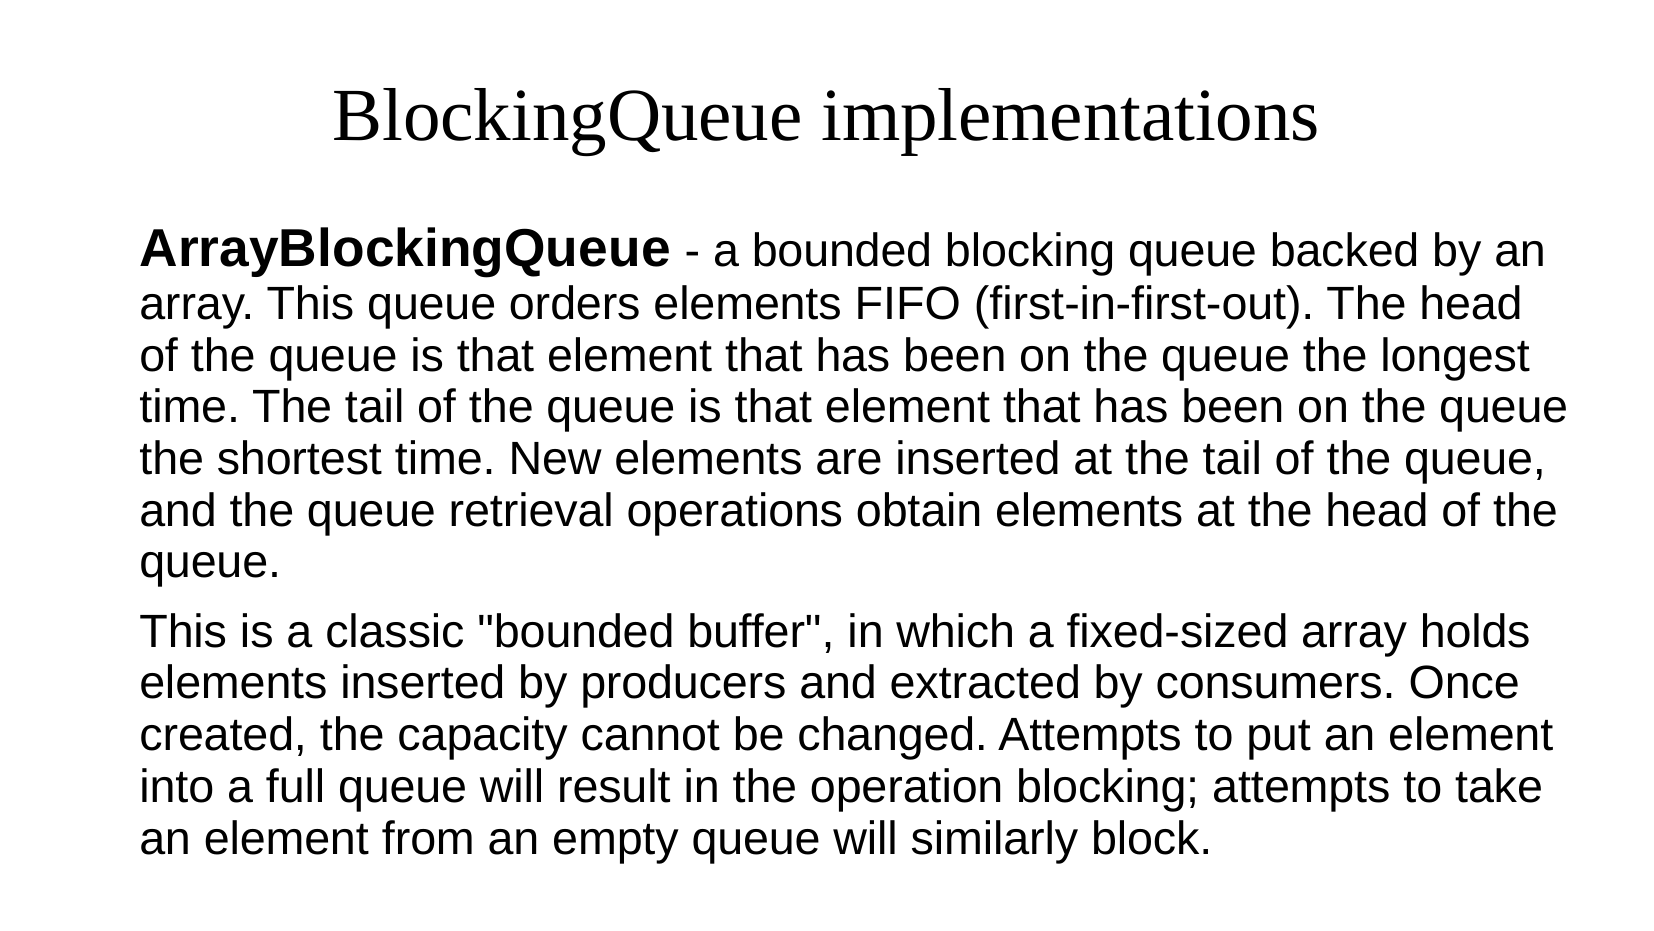

# BlockingQueue implementations
ArrayBlockingQueue - a bounded blocking queue backed by an array. This queue orders elements FIFO (first-in-first-out). The head of the queue is that element that has been on the queue the longest time. The tail of the queue is that element that has been on the queue the shortest time. New elements are inserted at the tail of the queue, and the queue retrieval operations obtain elements at the head of the queue.
This is a classic "bounded buffer", in which a fixed-sized array holds elements inserted by producers and extracted by consumers. Once created, the capacity cannot be changed. Attempts to put an element into a full queue will result in the operation blocking; attempts to take an element from an empty queue will similarly block.